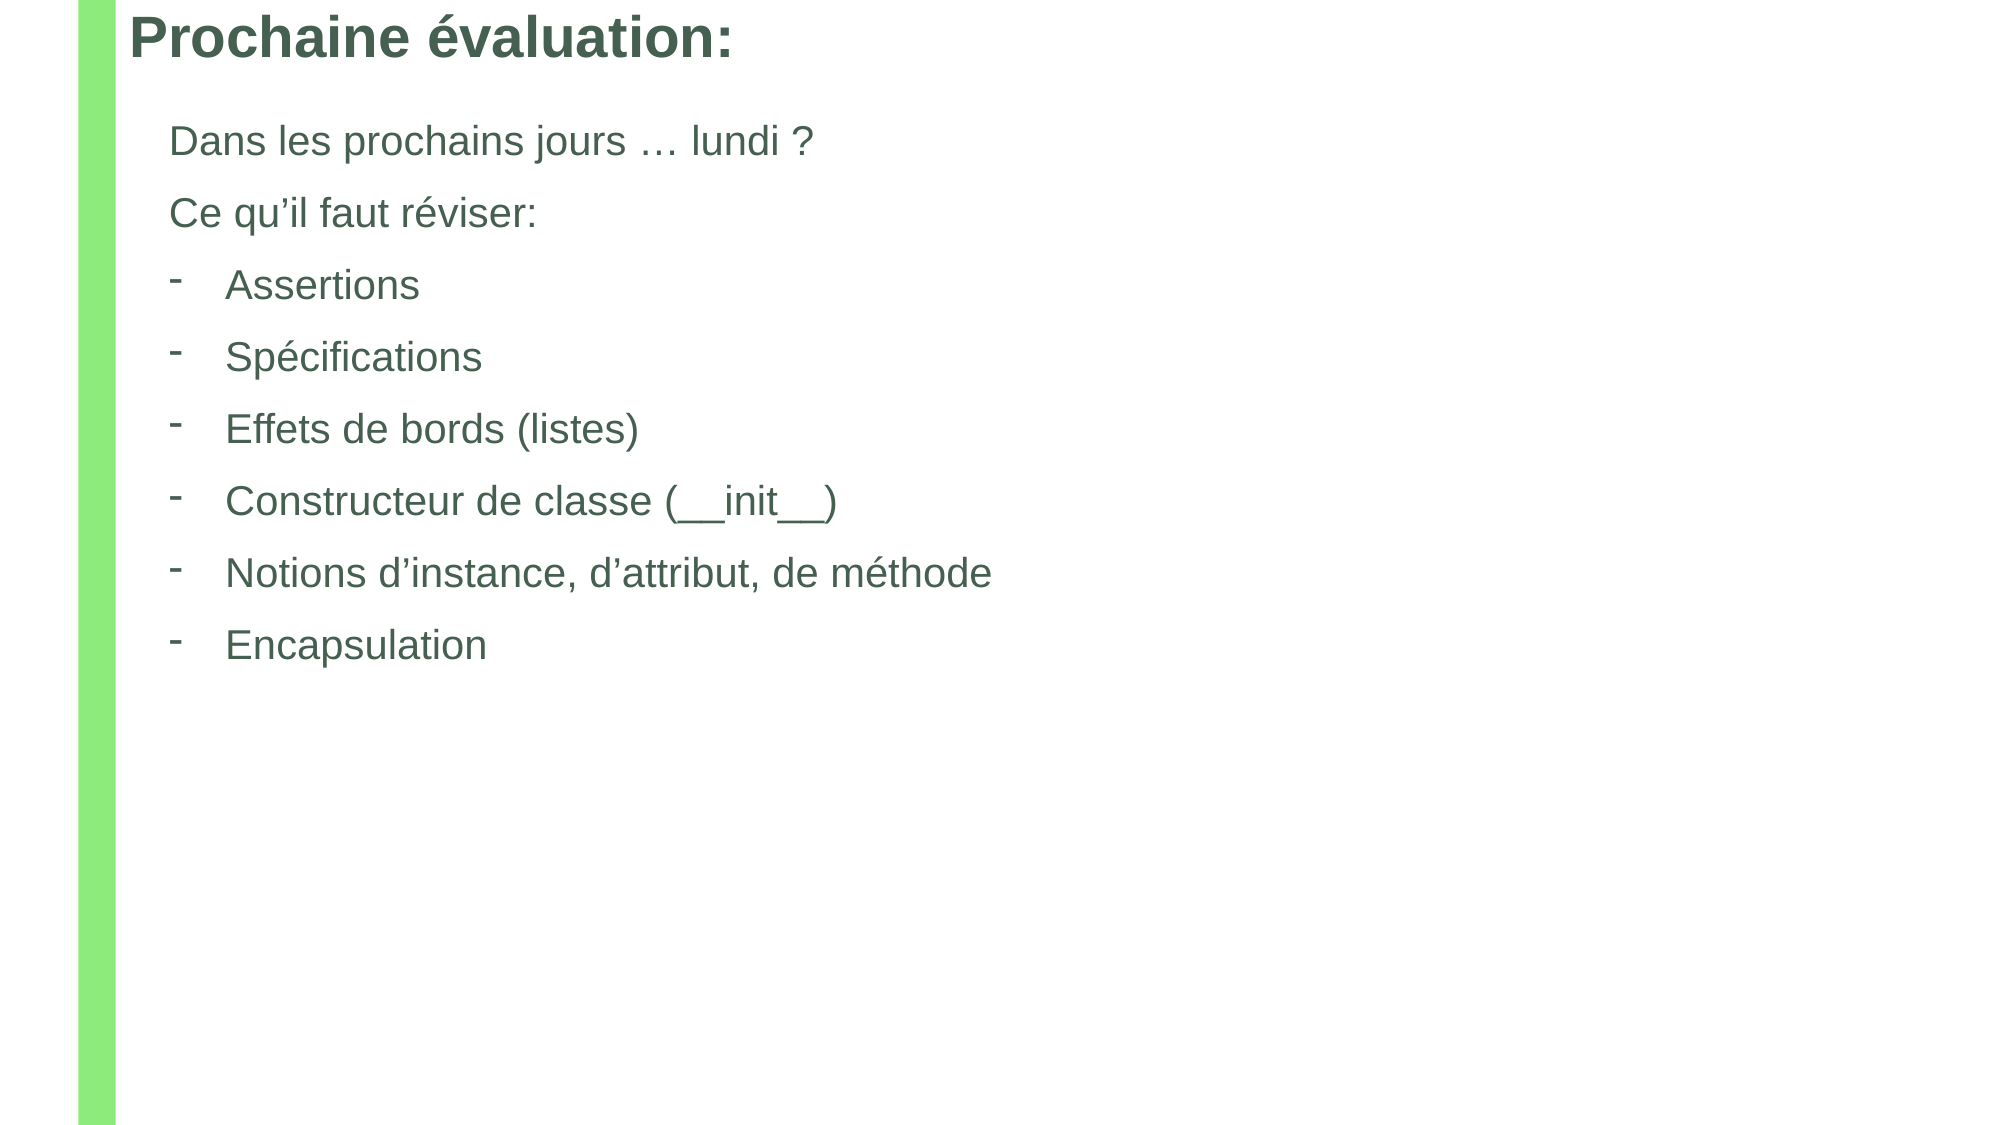

Prochaine évaluation:
Dans les prochains jours … lundi ?
Ce qu’il faut réviser:
Assertions
Spécifications
Effets de bords (listes)
Constructeur de classe (__init__)
Notions d’instance, d’attribut, de méthode
Encapsulation